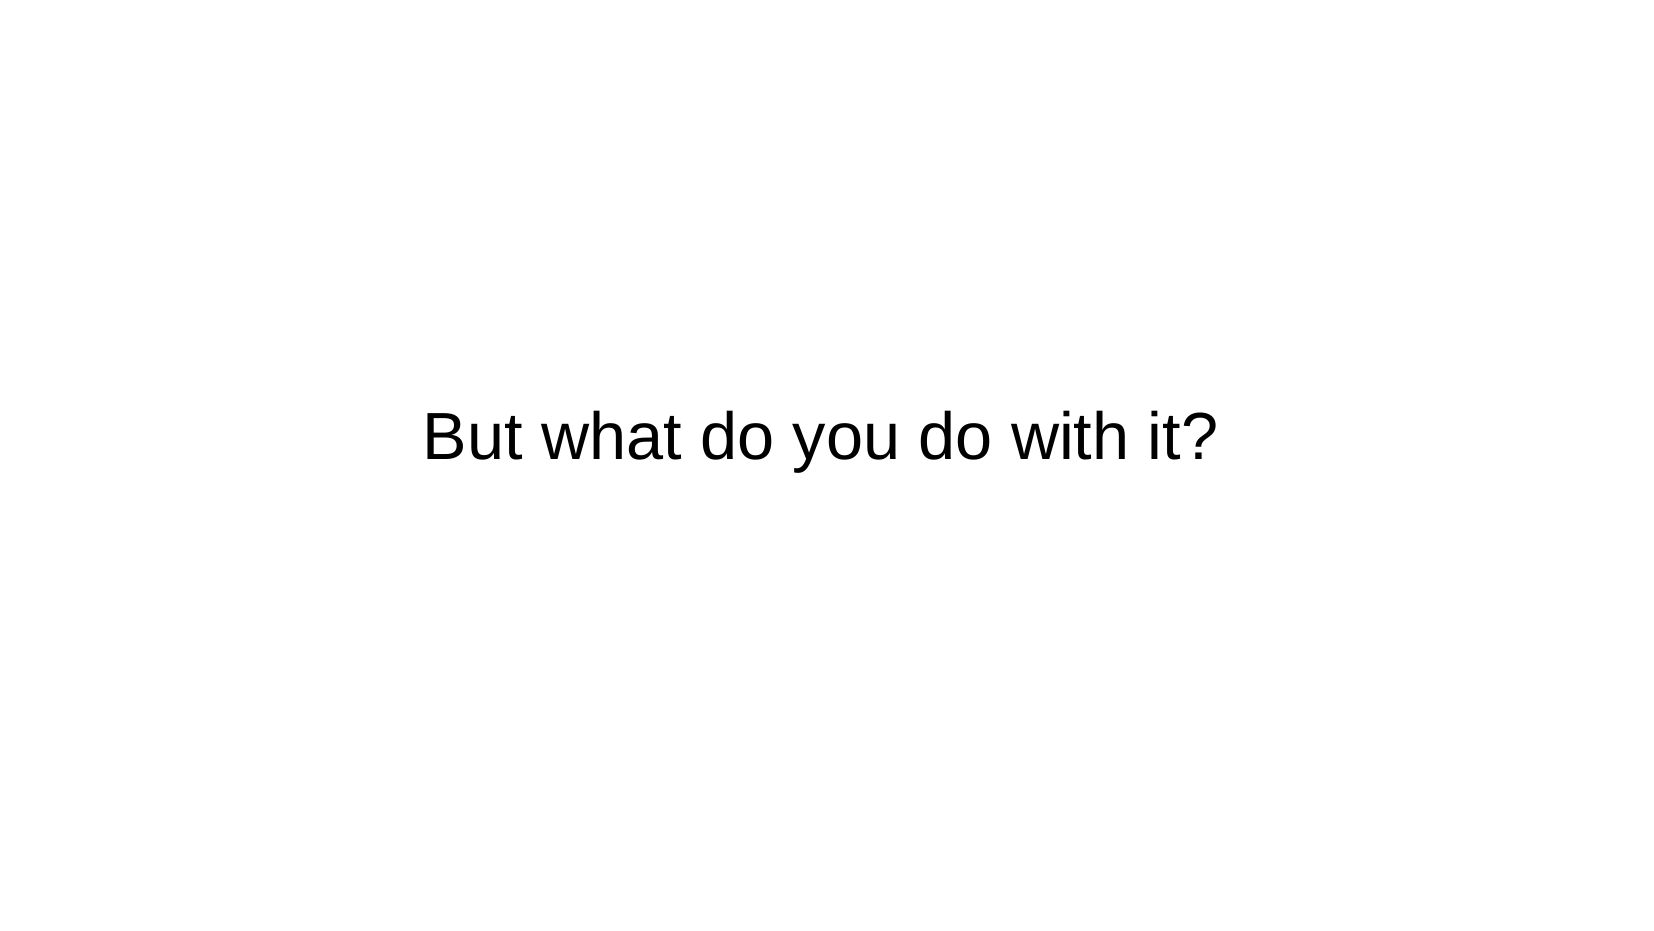

# But what do you do with it?